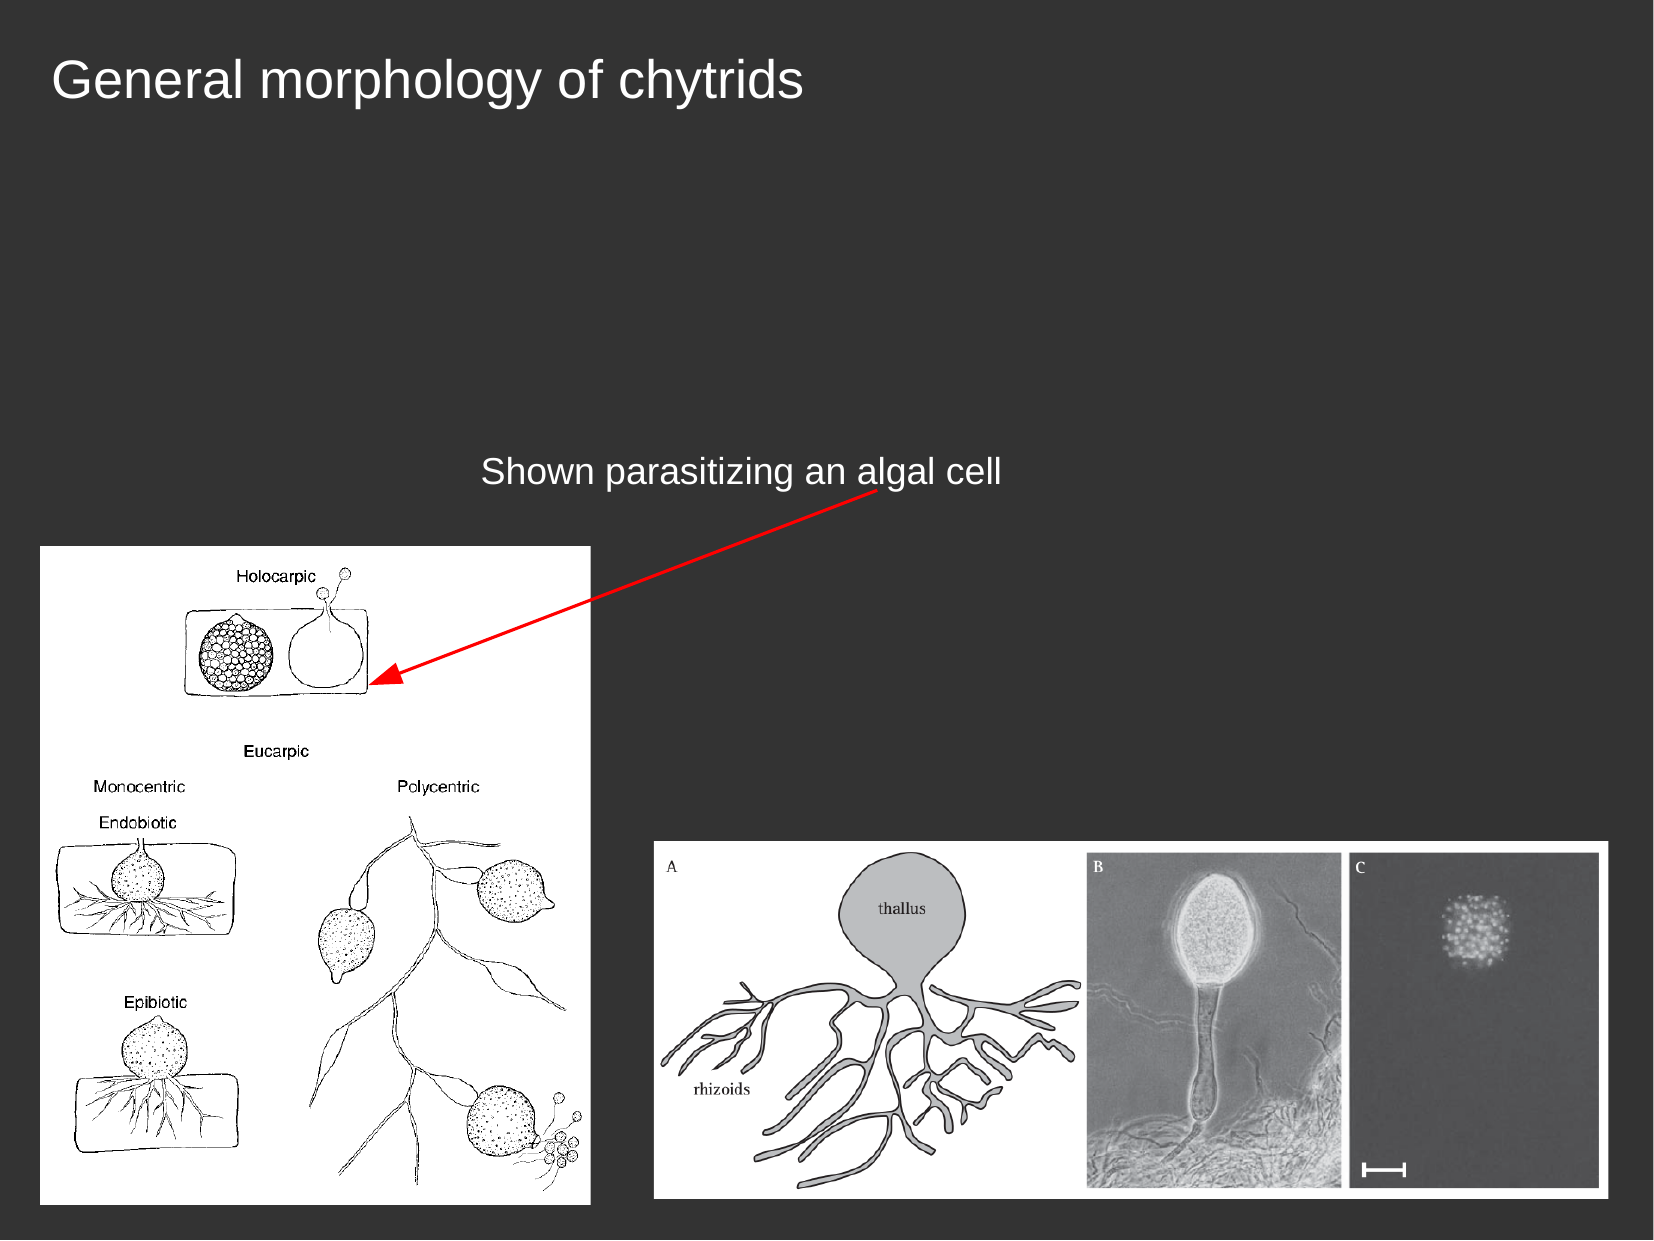

General morphology of chytrids
Shown parasitizing an algal cell